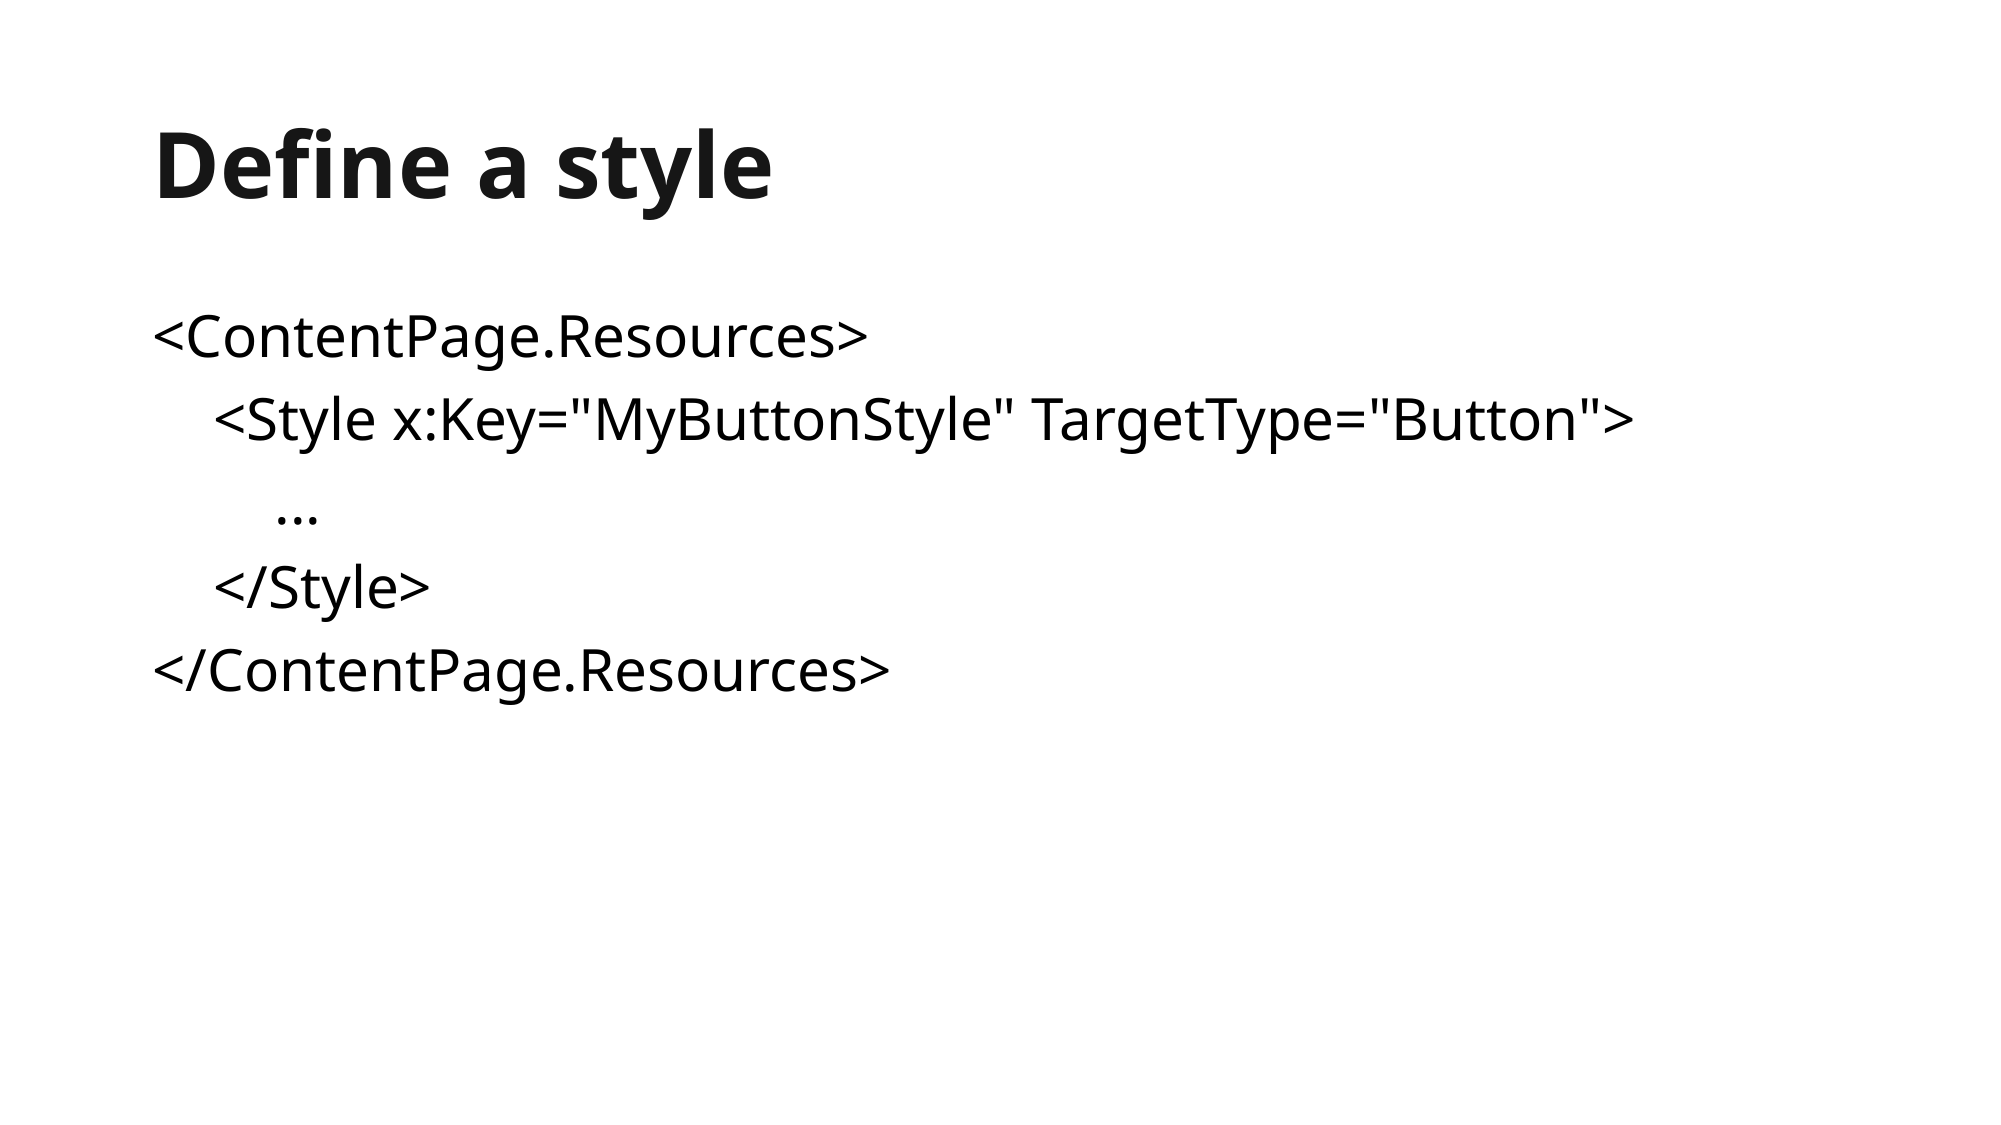

# Define a style
<ContentPage.Resources>
 <Style x:Key="MyButtonStyle" TargetType="Button">
 ...
 </Style>
</ContentPage.Resources>